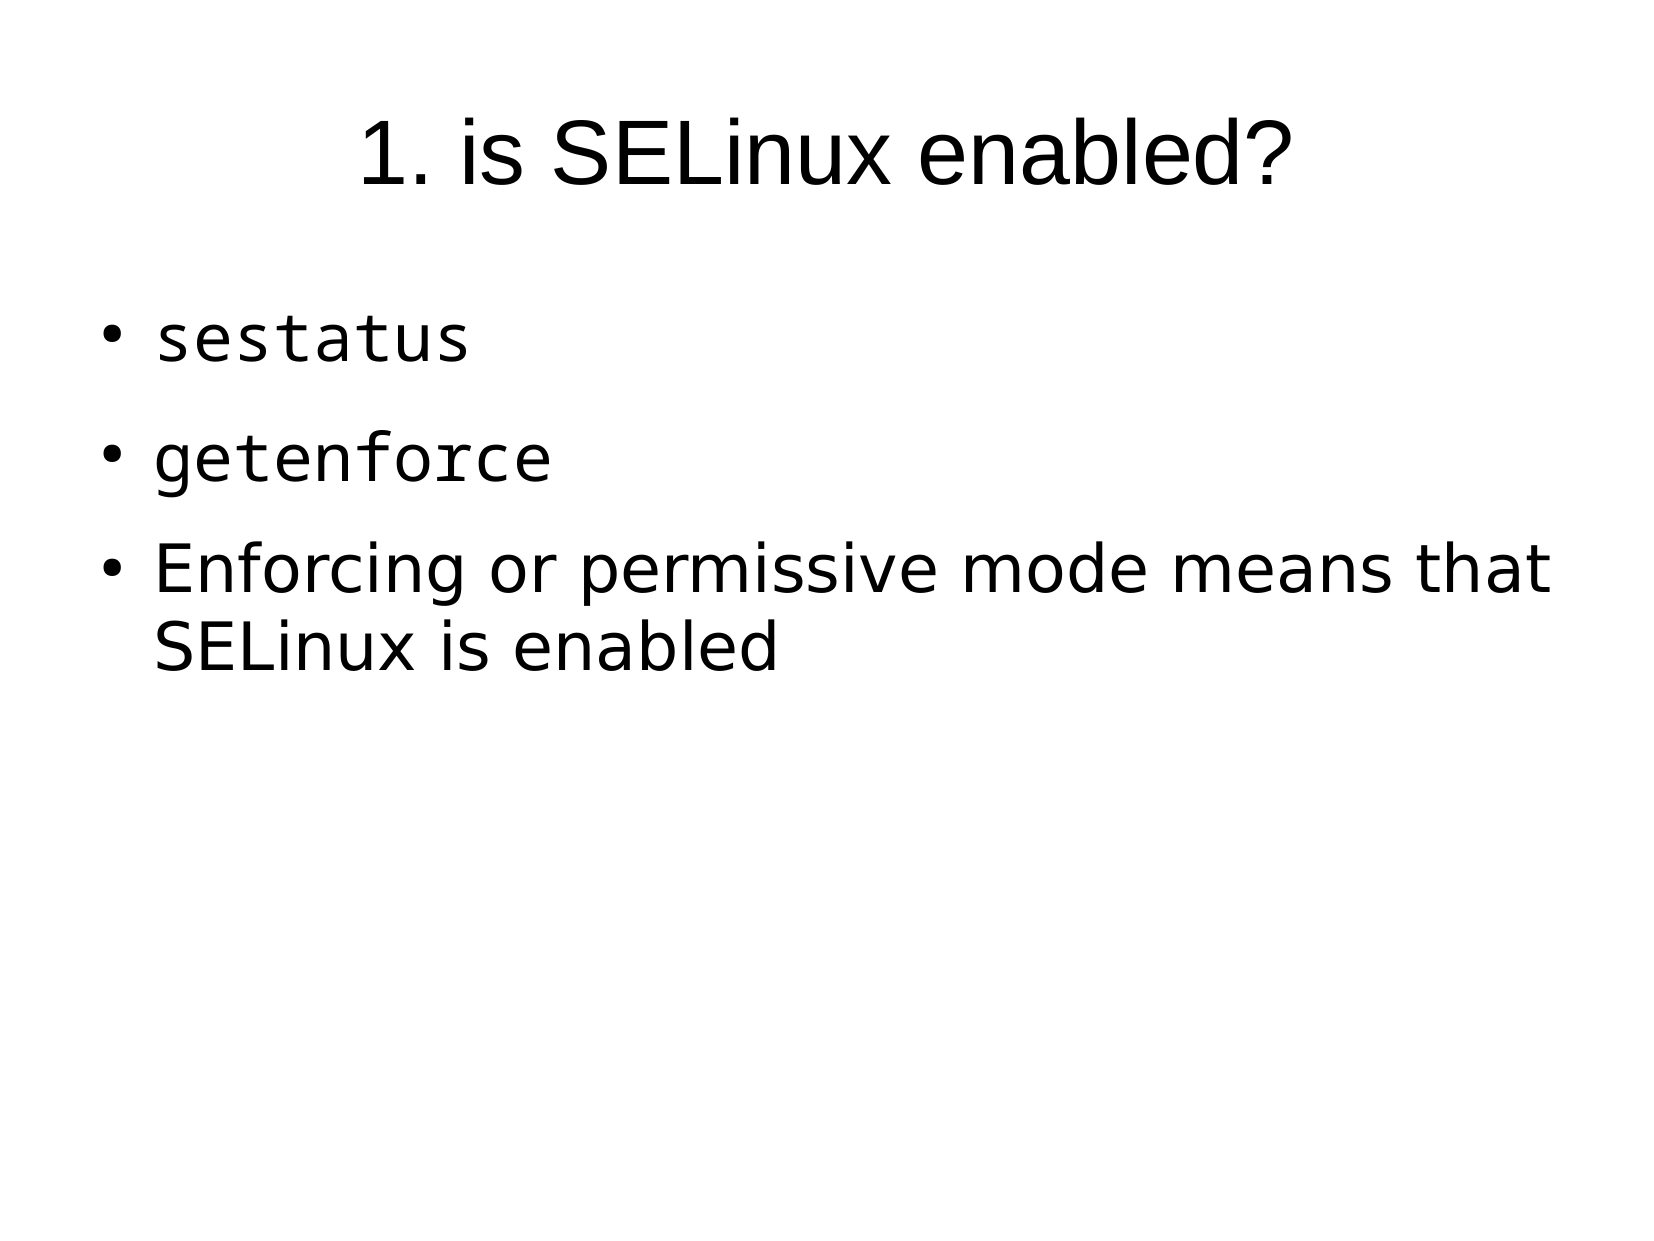

# 1. is SELinux enabled?
sestatus
getenforce
Enforcing or permissive mode means that SELinux is enabled